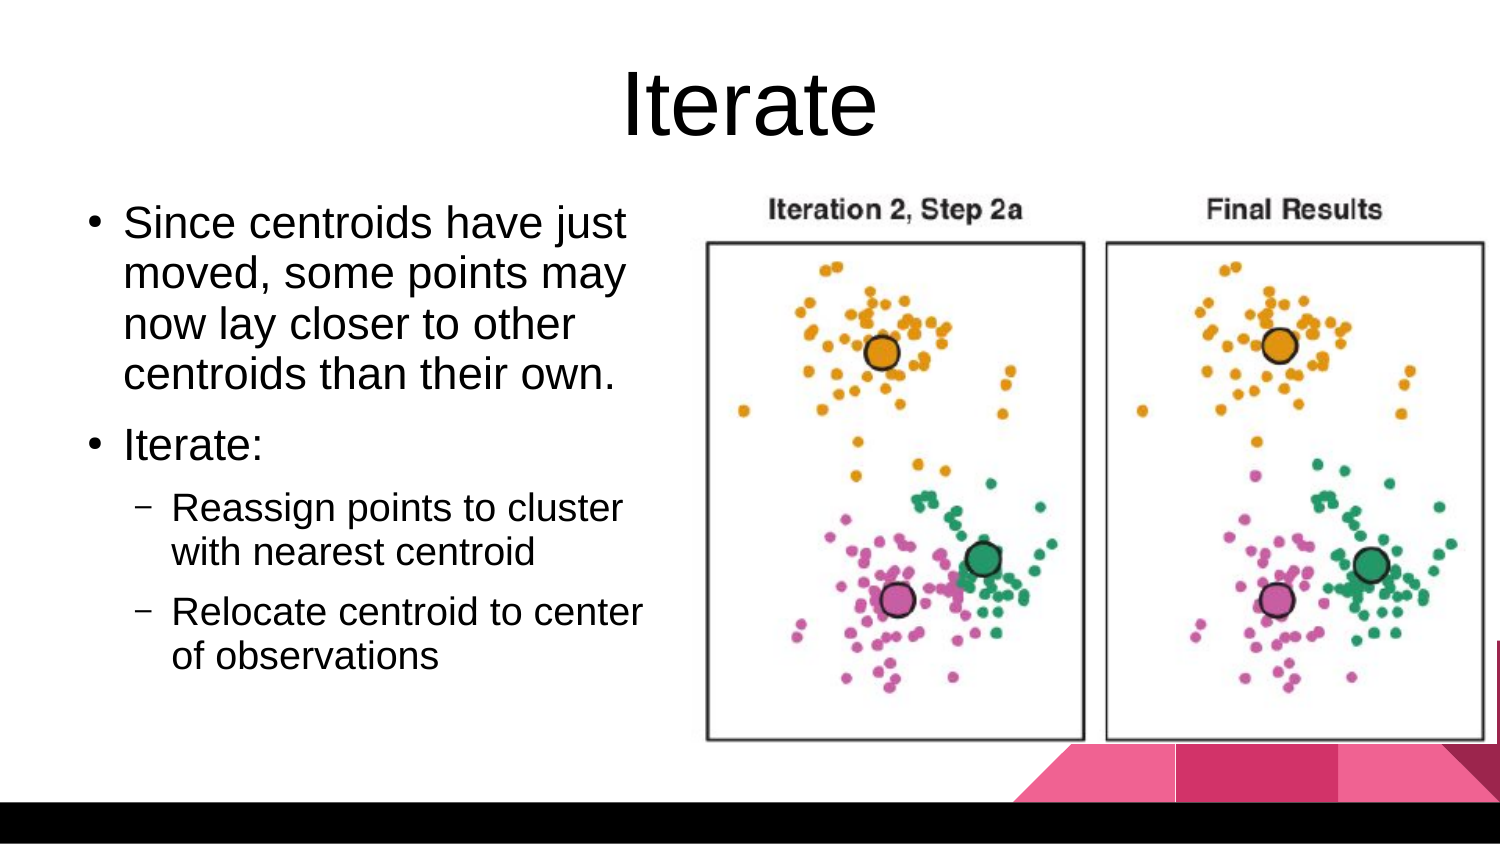

# Iterate
Since centroids have just moved, some points may now lay closer to other centroids than their own.
Iterate:
Reassign points to cluster with nearest centroid
Relocate centroid to center of observations